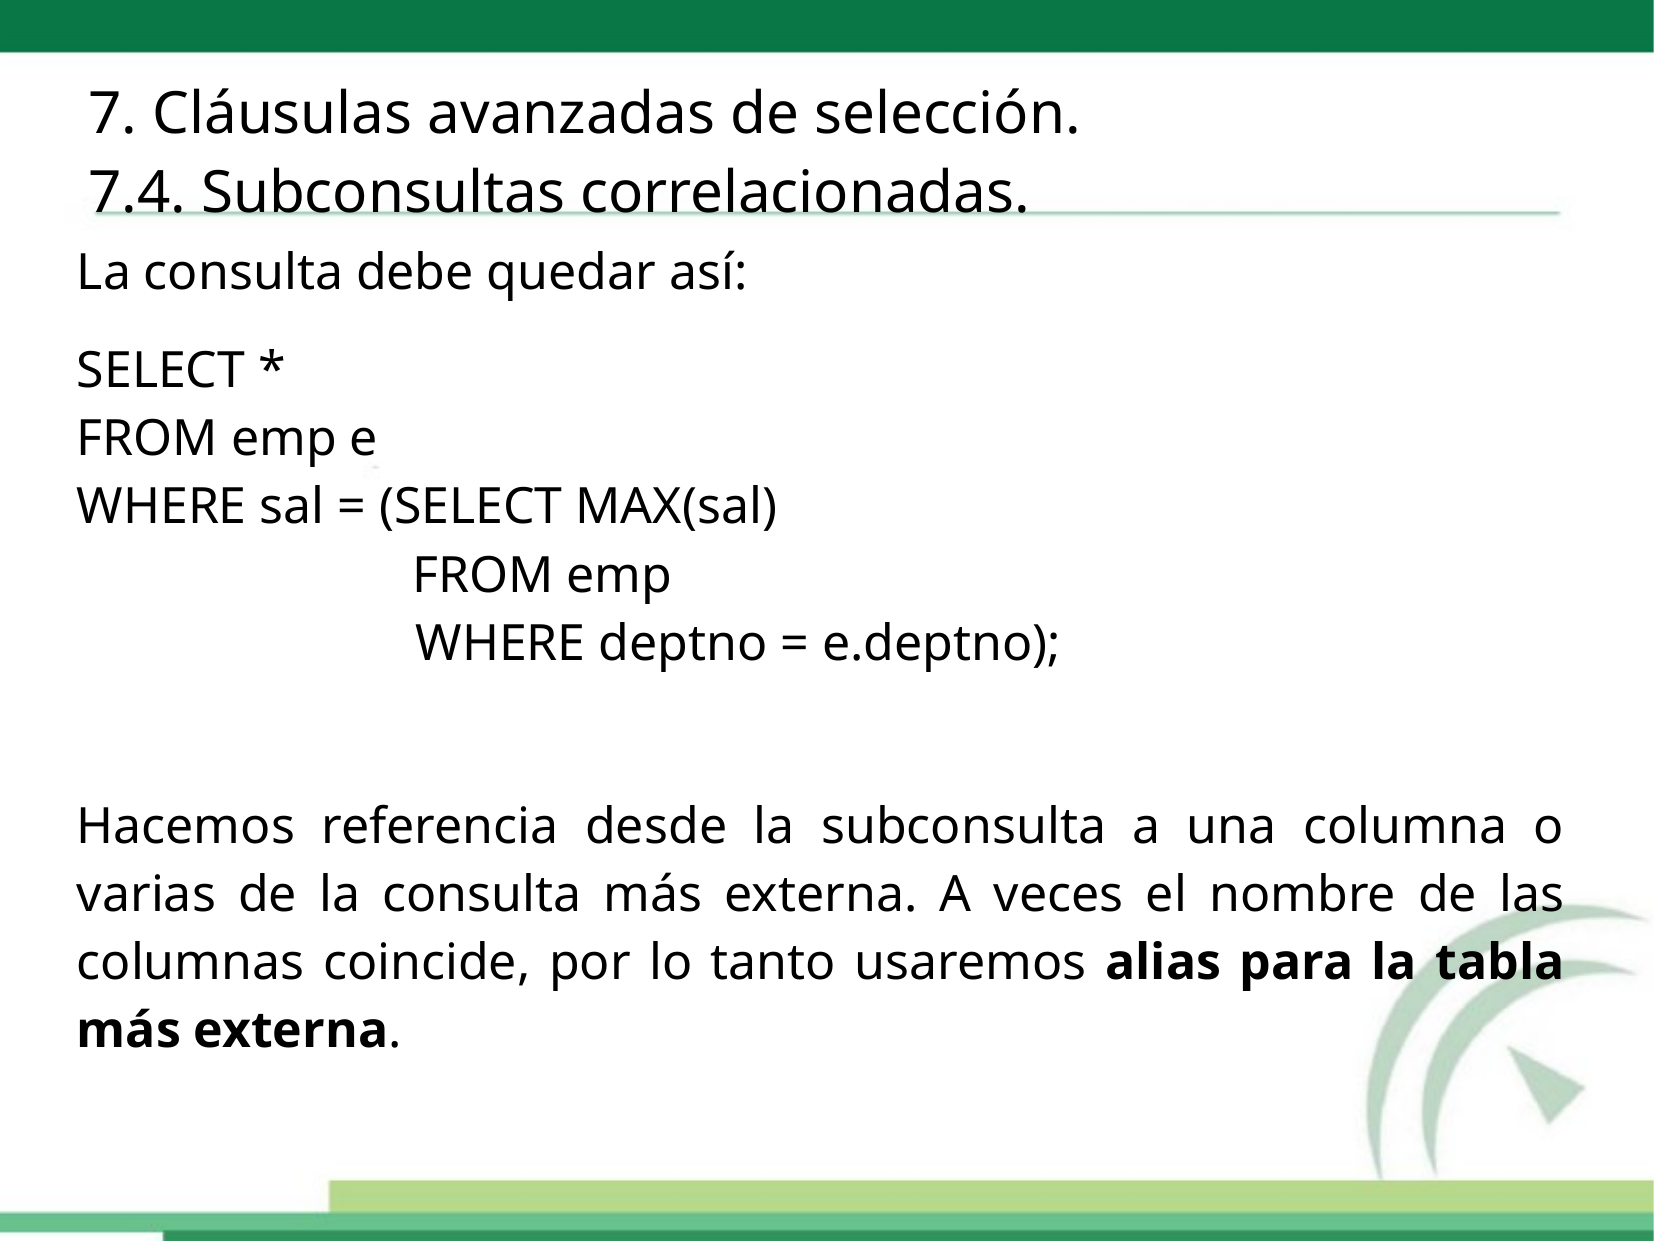

# 7. Cláusulas avanzadas de selección. 7.4. Subconsultas correlacionadas.
La consulta debe quedar así:
SELECT *
FROM emp e
WHERE sal = (SELECT MAX(sal)
 FROM emp
 WHERE deptno = e.deptno);
Hacemos referencia desde la subconsulta a una columna o varias de la consulta más externa. A veces el nombre de las columnas coincide, por lo tanto usaremos alias para la tabla más externa.